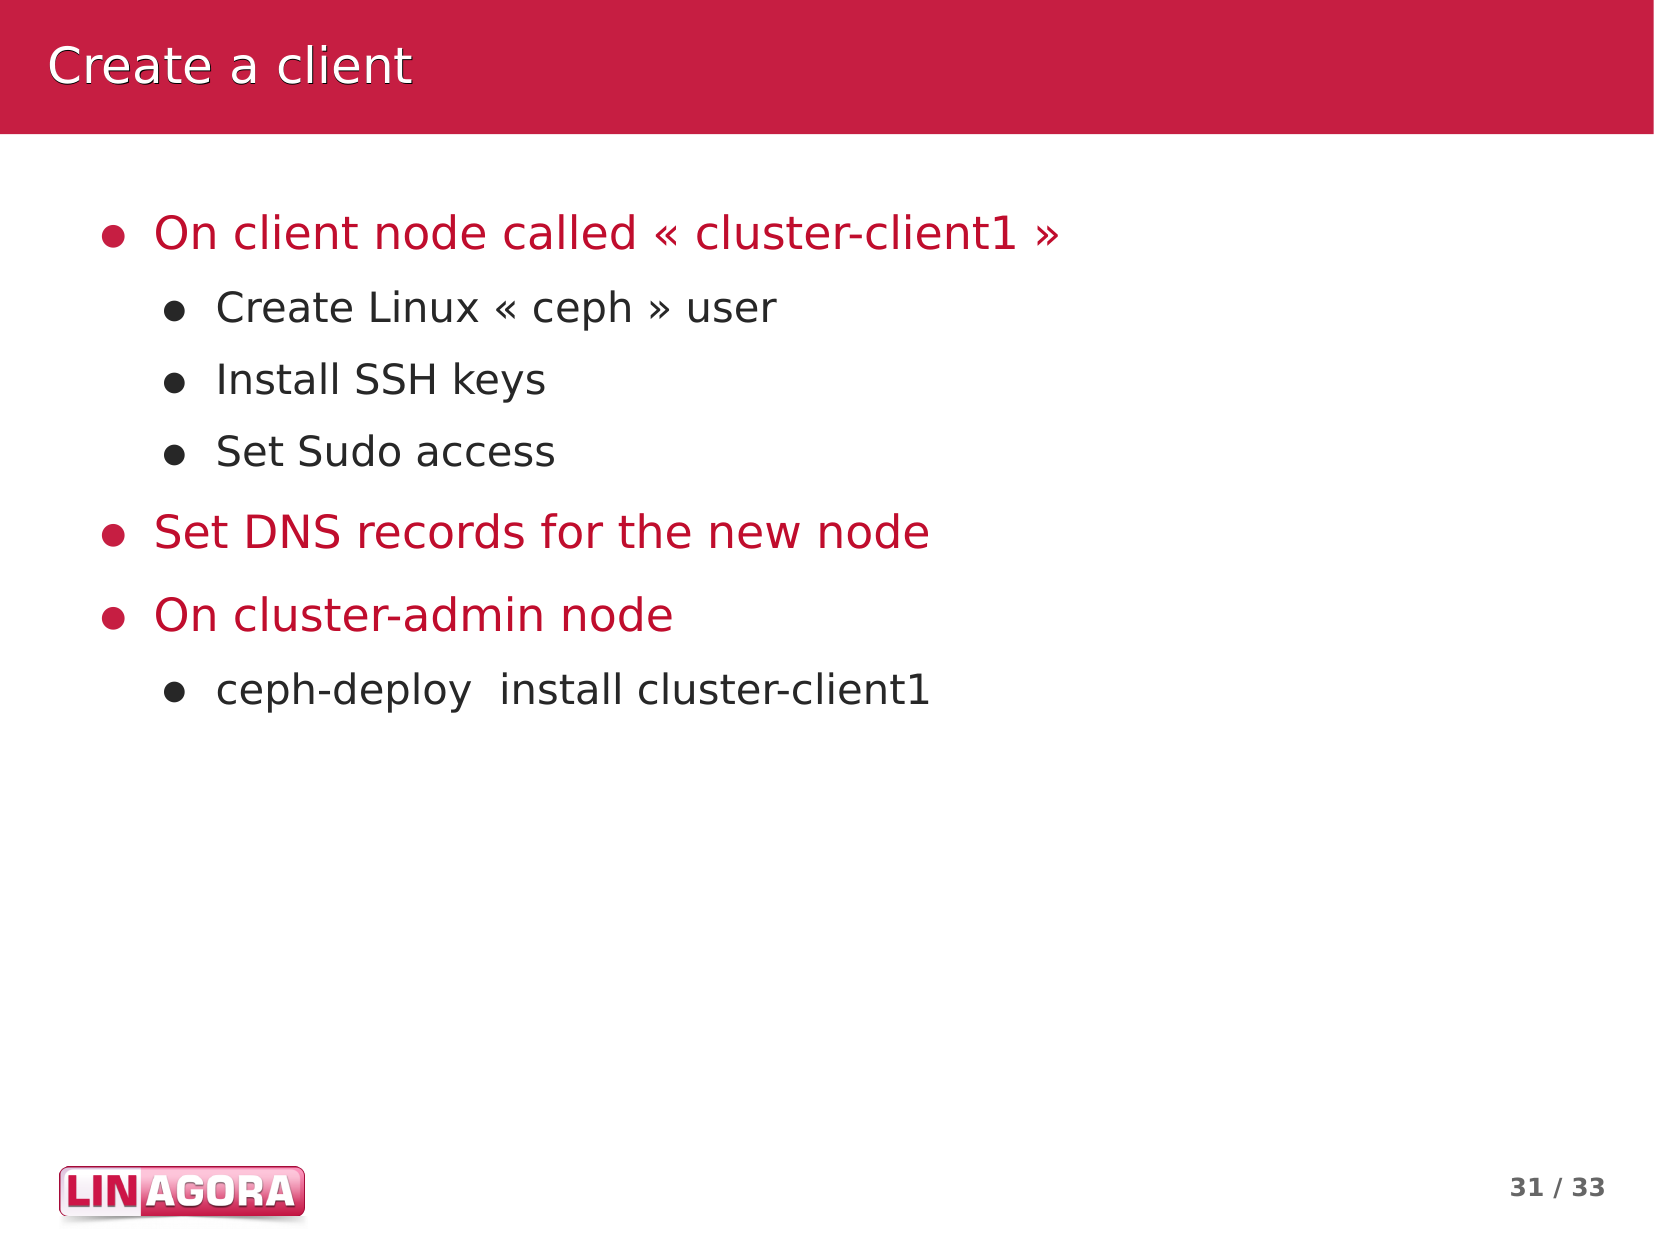

# Create a client
On client node called « cluster-client1 »
Create Linux « ceph » user
Install SSH keys
Set Sudo access
Set DNS records for the new node
On cluster-admin node
ceph-deploy install cluster-client1